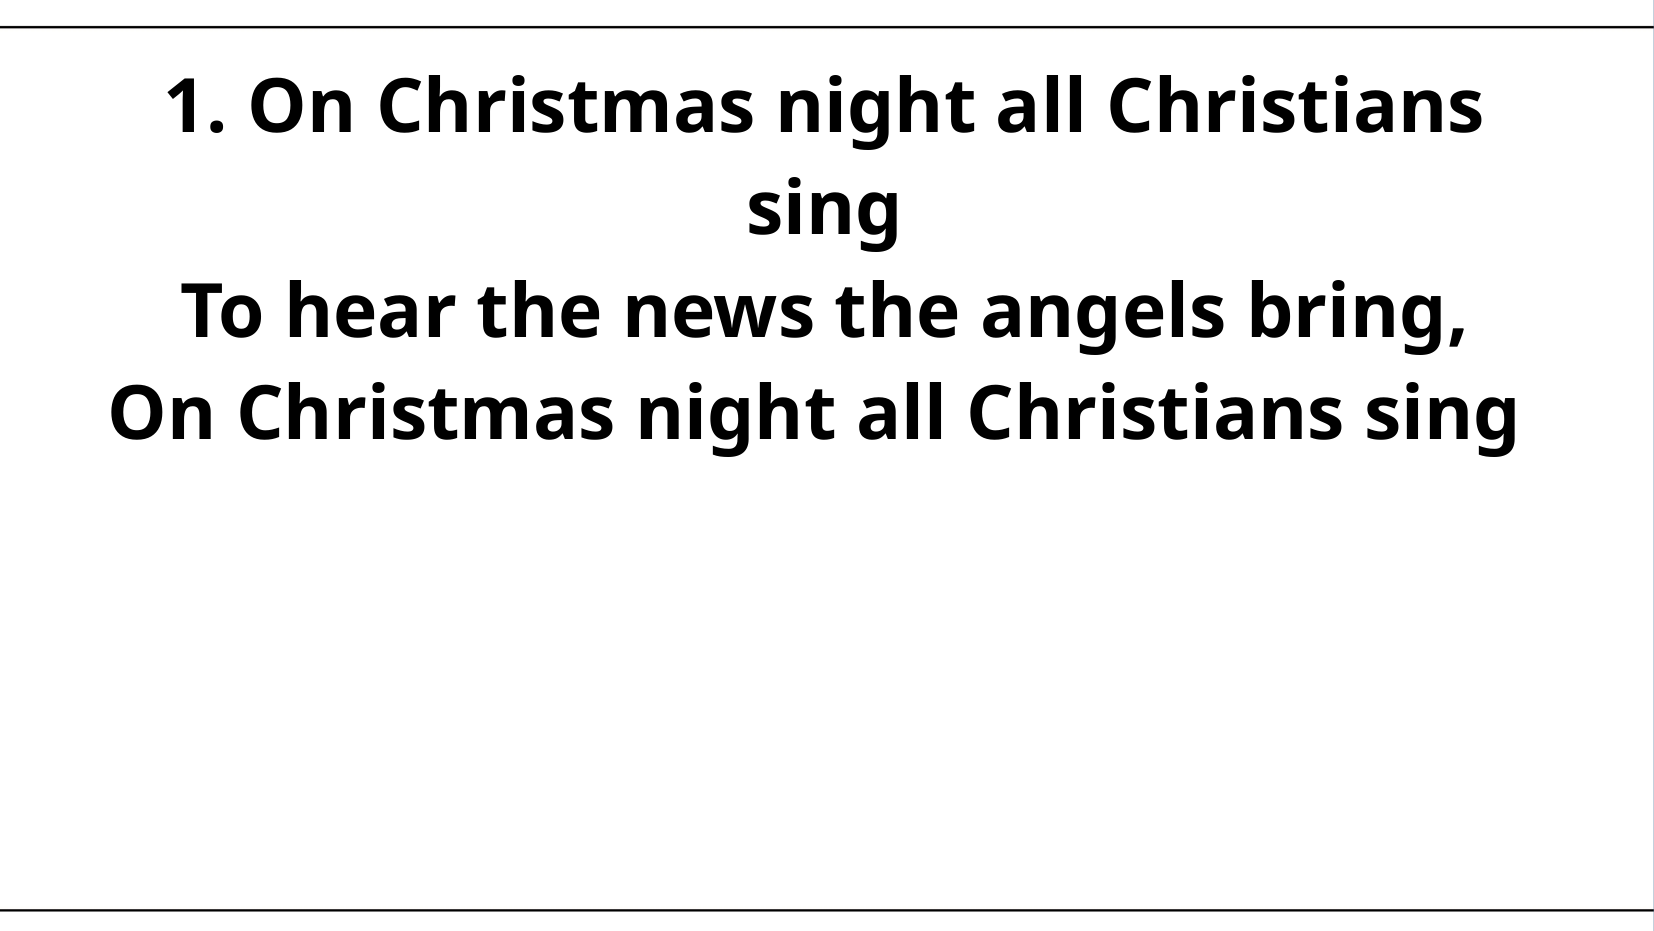

1. On Christmas night all Christians sing
To hear the news the angels bring,
On Christmas night all Christians sing